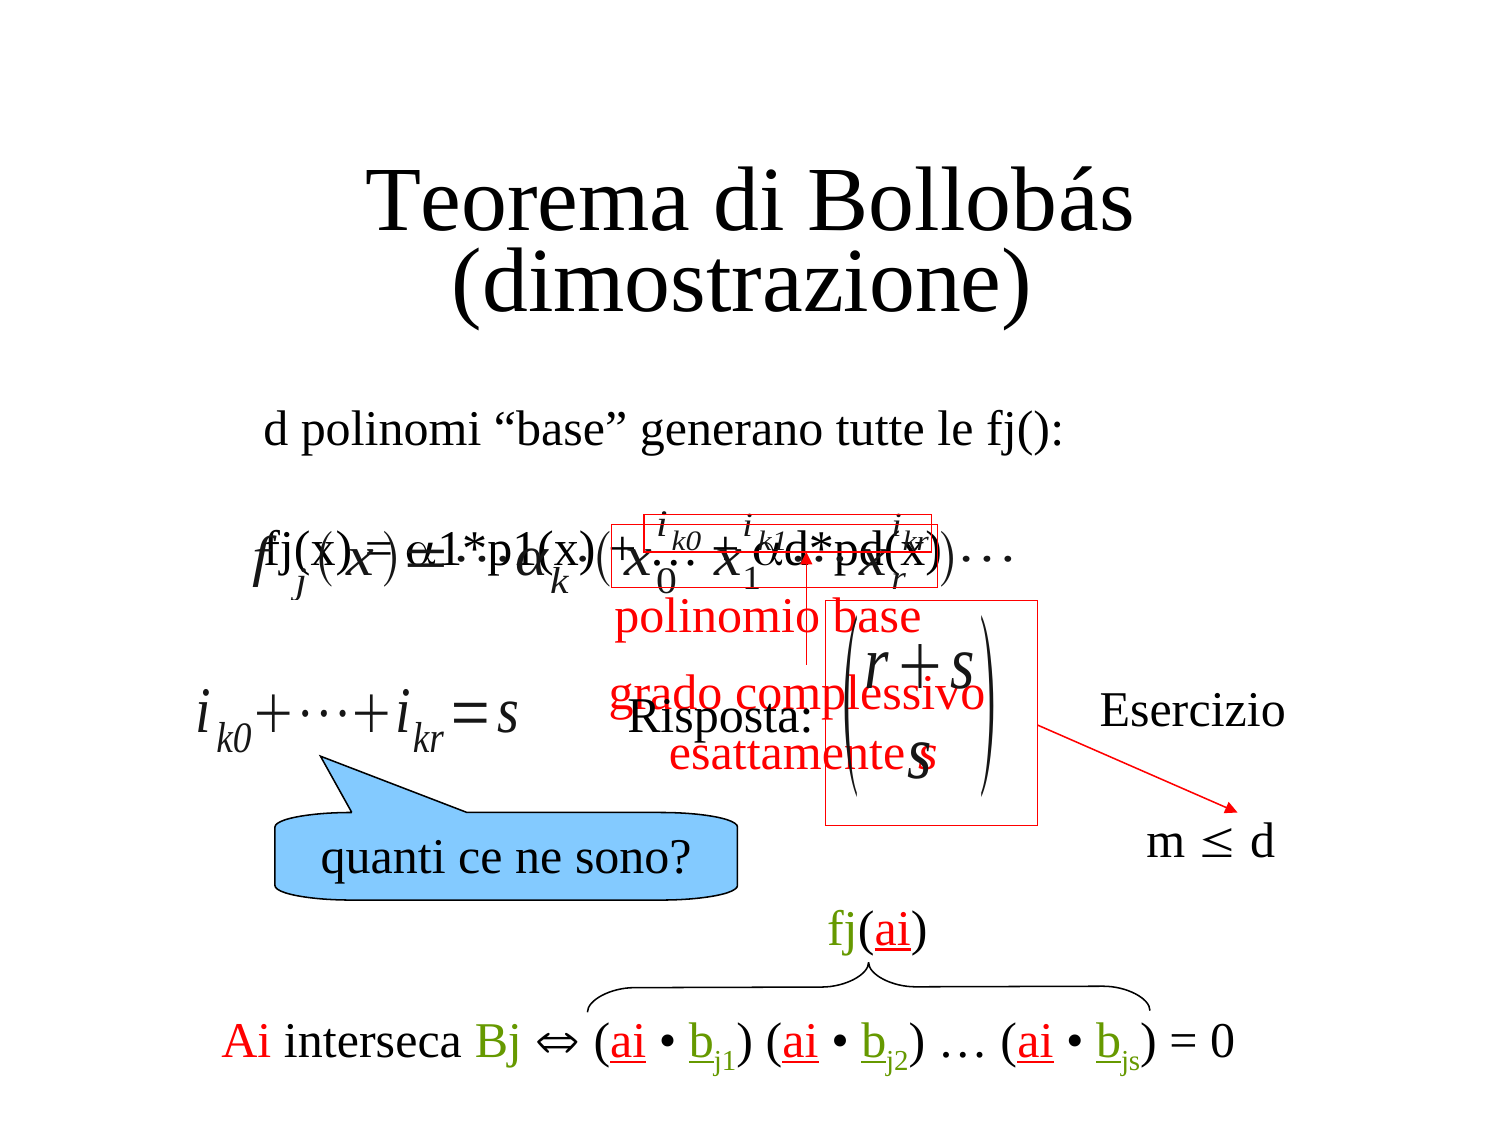

# Teorema di Bollobás
(dimostrazione)
d polinomi “base” generano tutte le fj():
fj(x) = 1*p1(x) + … + d*pd(x)
grado complessivo
esattamente s
polinomio base
Risposta:
Esercizio
m  d
quanti ce ne sono?
fj(ai)
Ai interseca Bj  (ai • bj1) (ai • bj2) … (ai • bjs) = 0